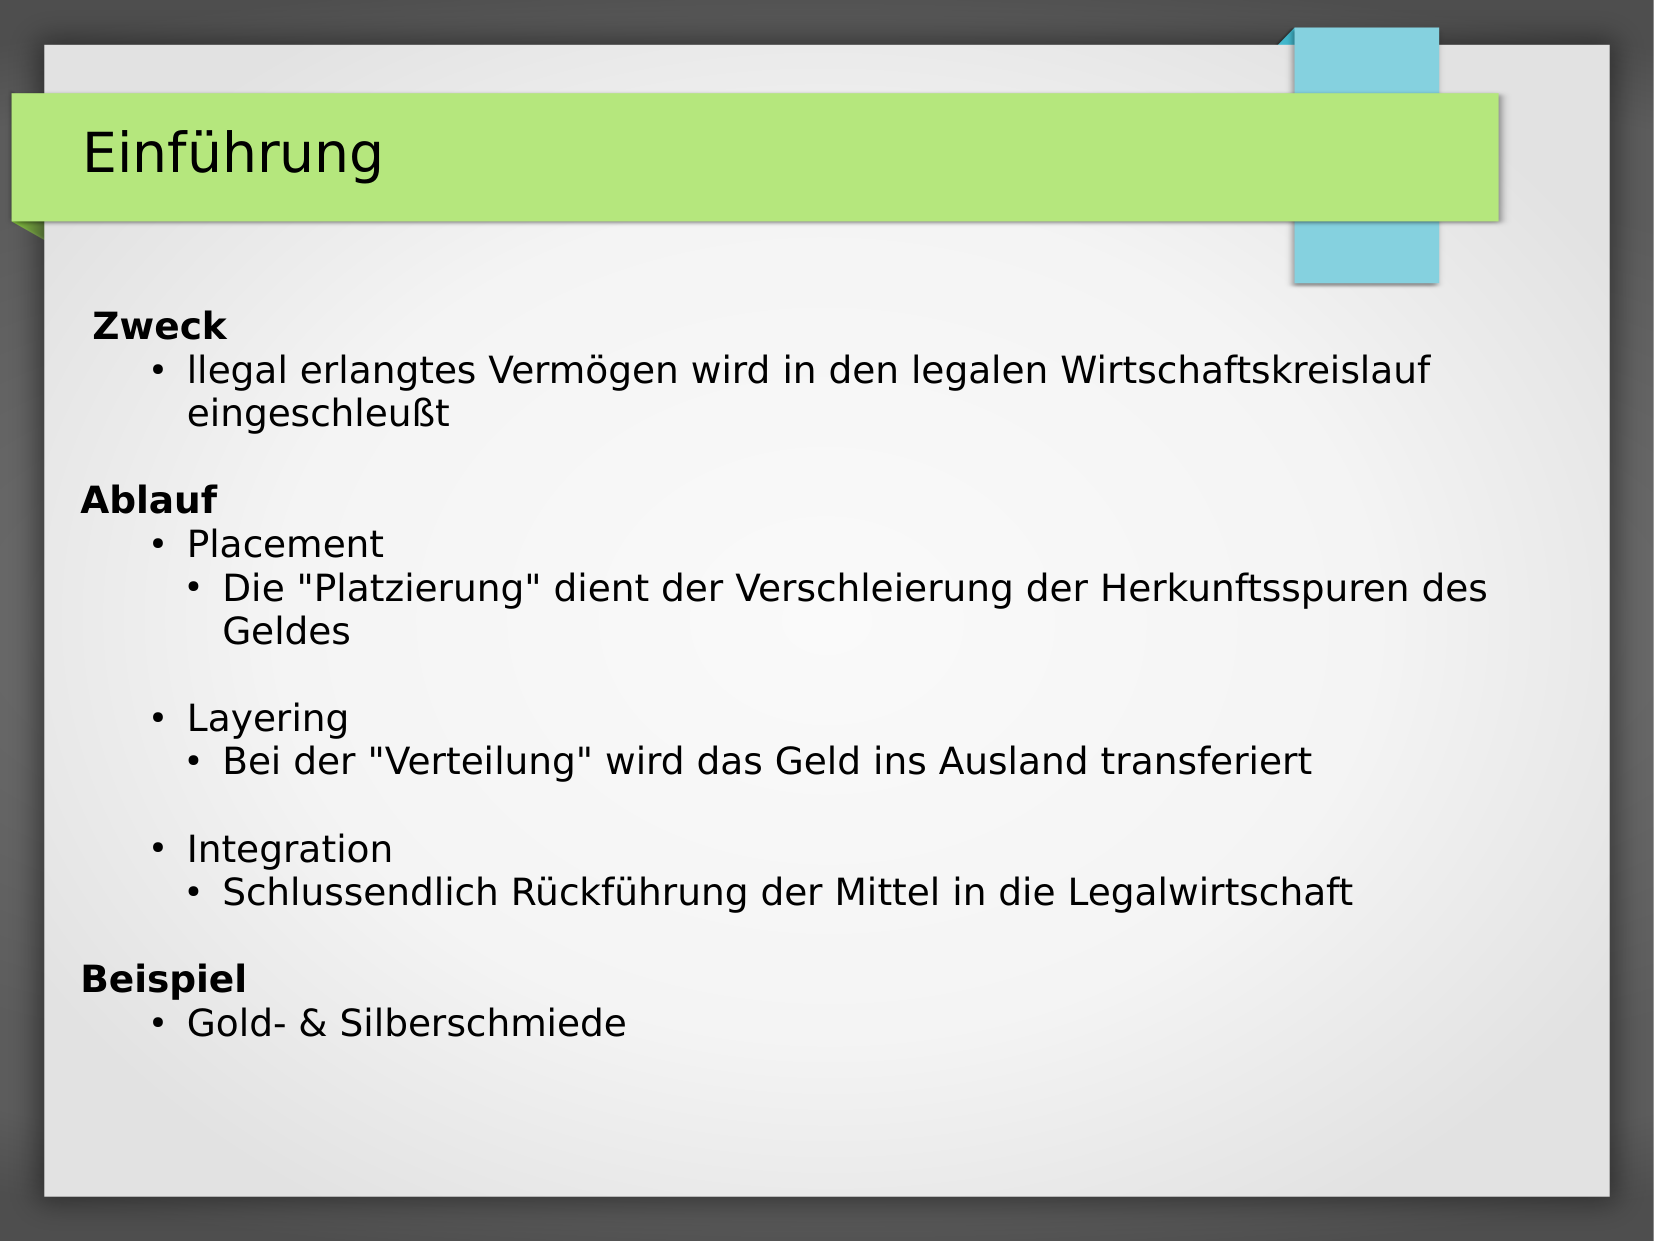

# Einführung
 Zweck
llegal erlangtes Vermögen wird in den legalen Wirtschaftskreislauf eingeschleußt
Ablauf
Placement
Die "Platzierung" dient der Verschleierung der Herkunftsspuren des Geldes
Layering
Bei der "Verteilung" wird das Geld ins Ausland transferiert
Integration
Schlussendlich Rückführung der Mittel in die Legalwirtschaft
Beispiel
Gold- & Silberschmiede